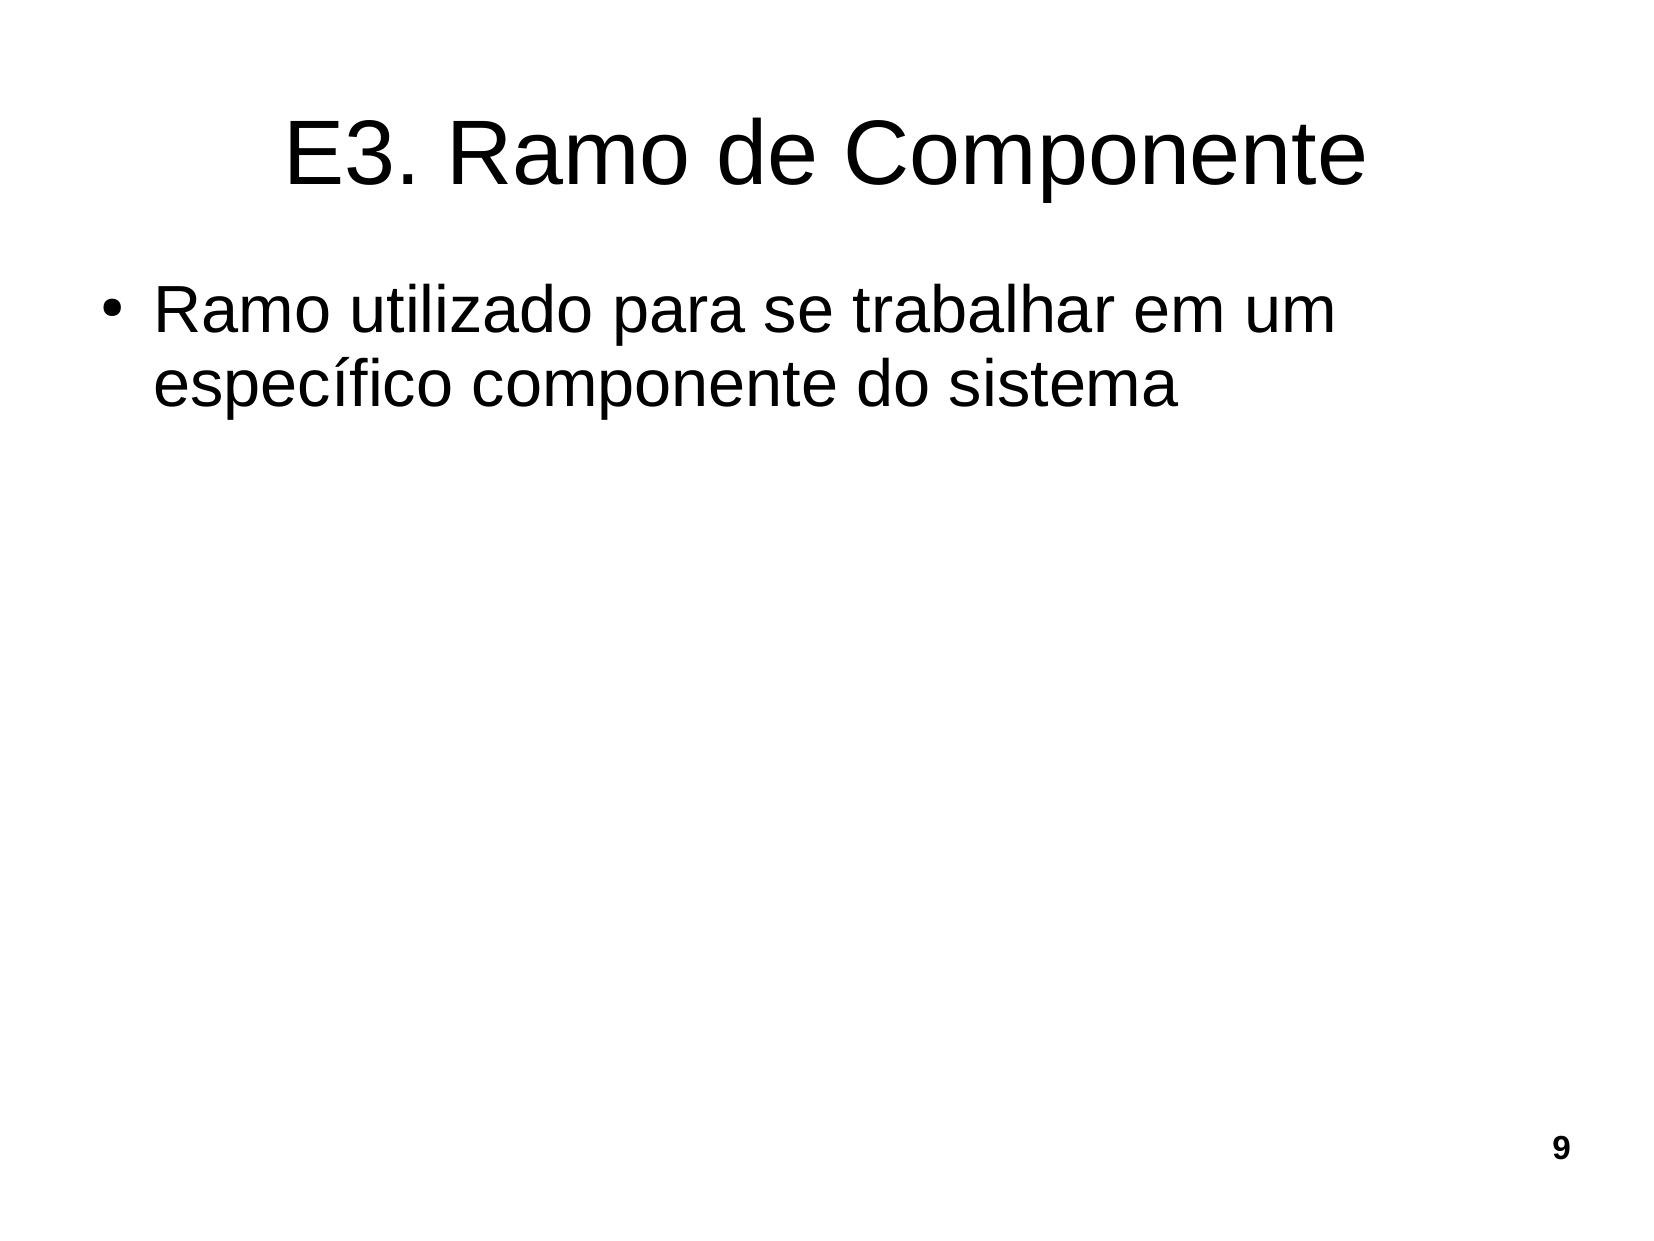

# E3. Ramo de Componente
Ramo utilizado para se trabalhar em um específico componente do sistema
9